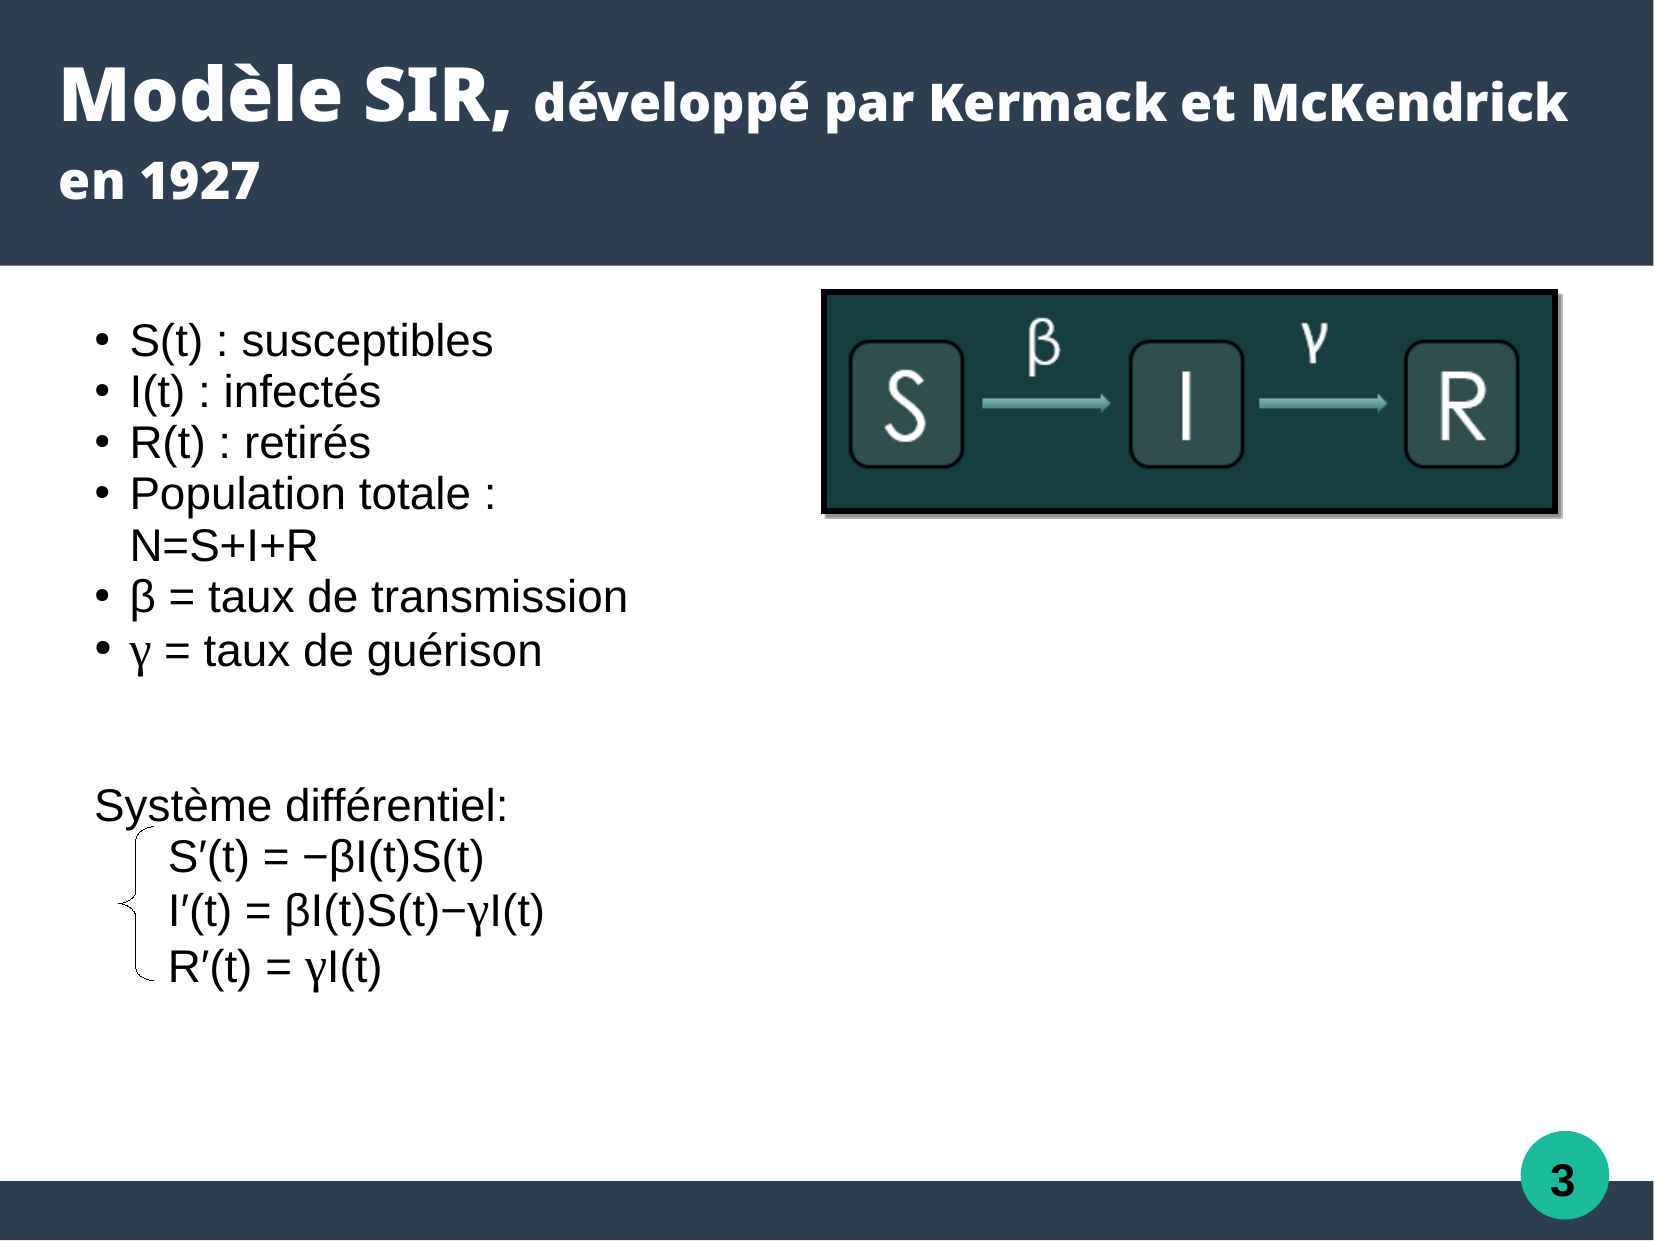

# Modèle SIR, développé par Kermack et McKendrick en 1927
S(t) : susceptibles
I(t) : infectés
R(t) : retirés
Population totale :
N=S+I+R
β = taux de transmission
γ = taux de guérison
Système différentiel:
	S′(t) = −βI(t)S(t)
	I′(t) = βI(t)S(t)−γI(t)
	R′(t) = γI(t)
3